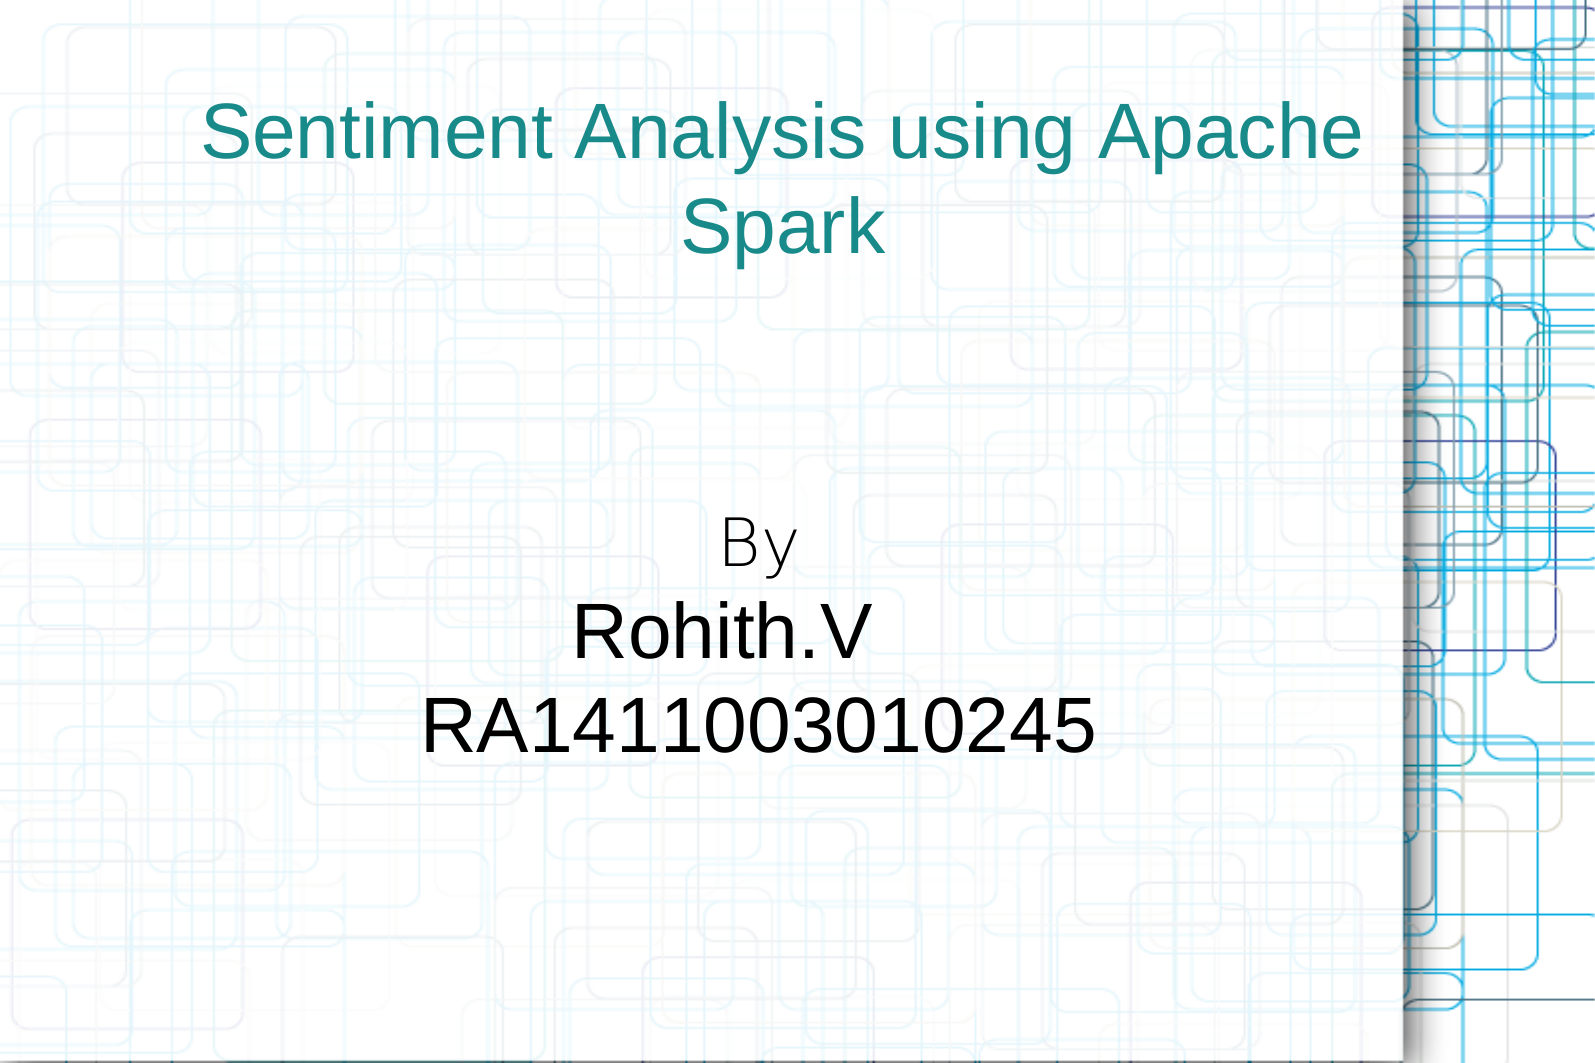

# Sentiment Analysis using Apache Spark
By
Rohith.V
RA1411003010245